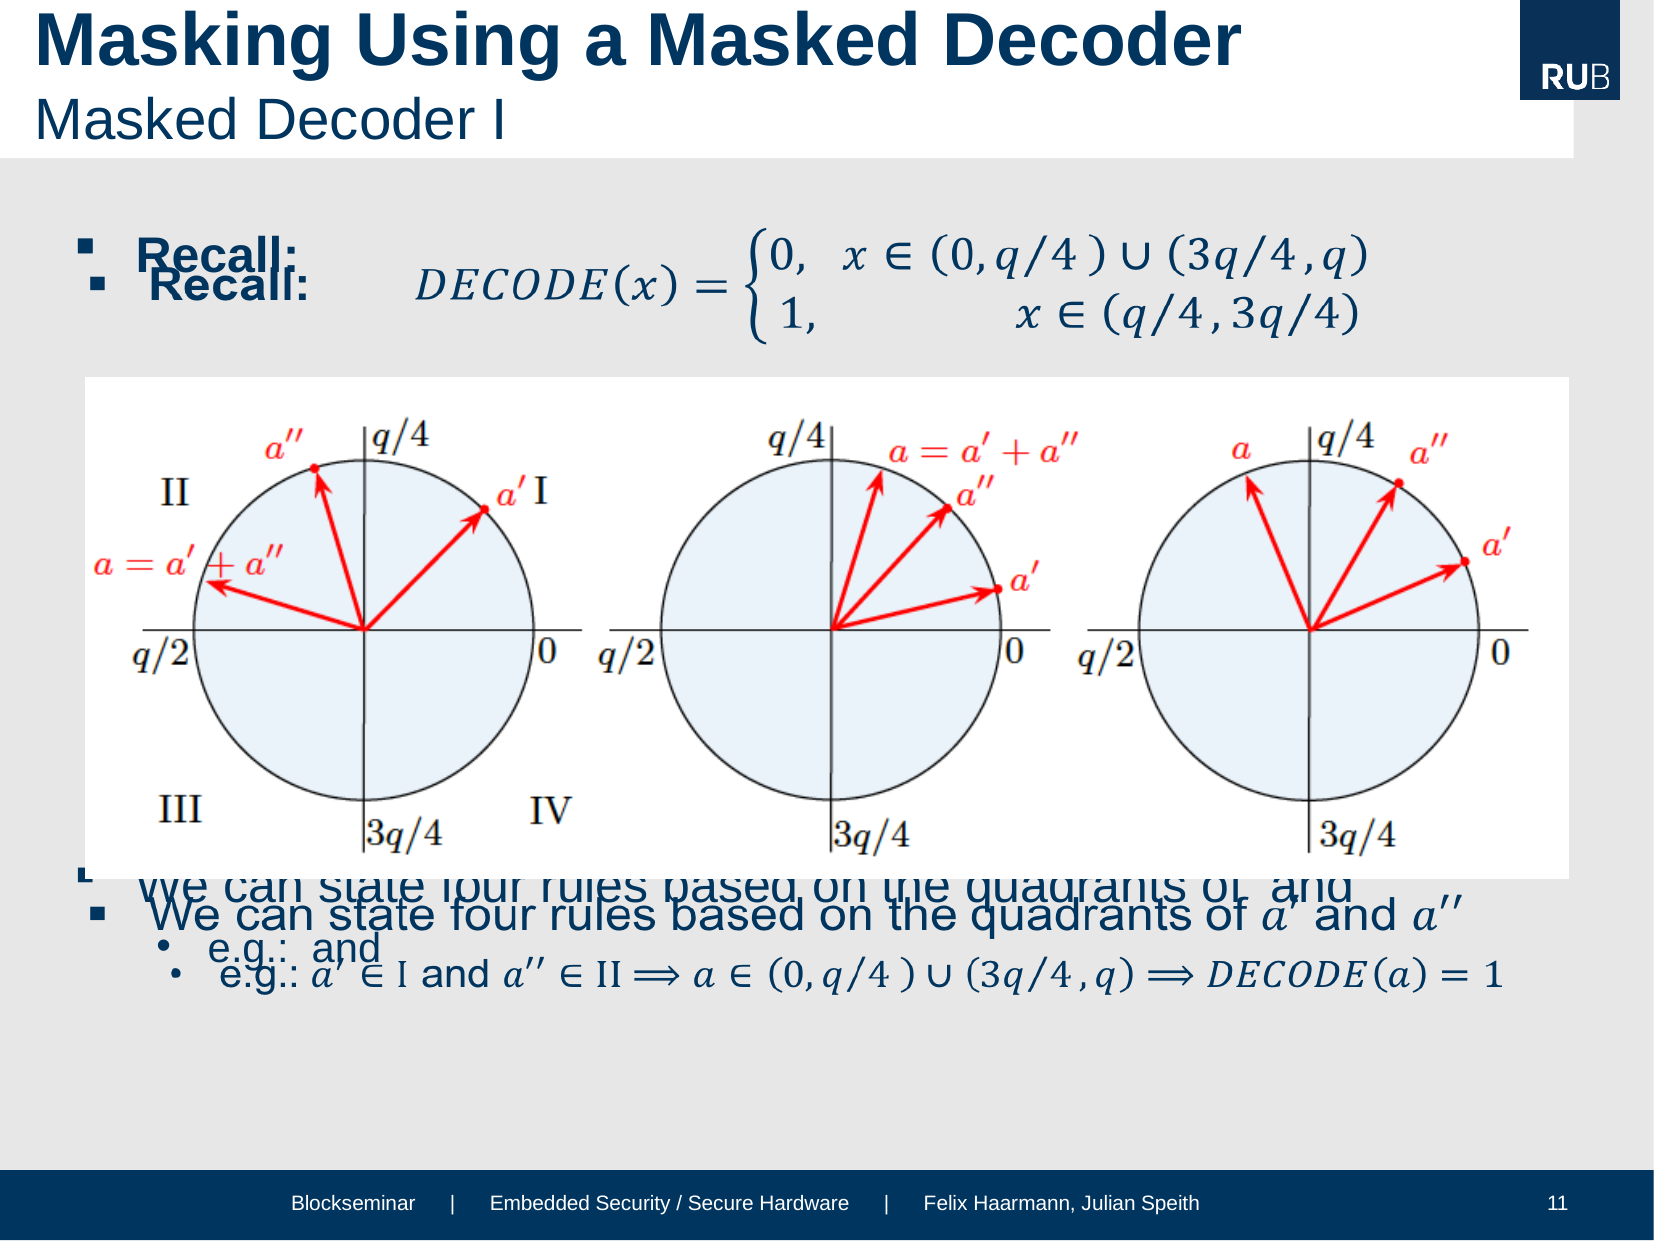

Masking Using a Masked Decoder
Masked Decoder I
# Recall:
We can state four rules based on the quadrants of and
e.g.: and